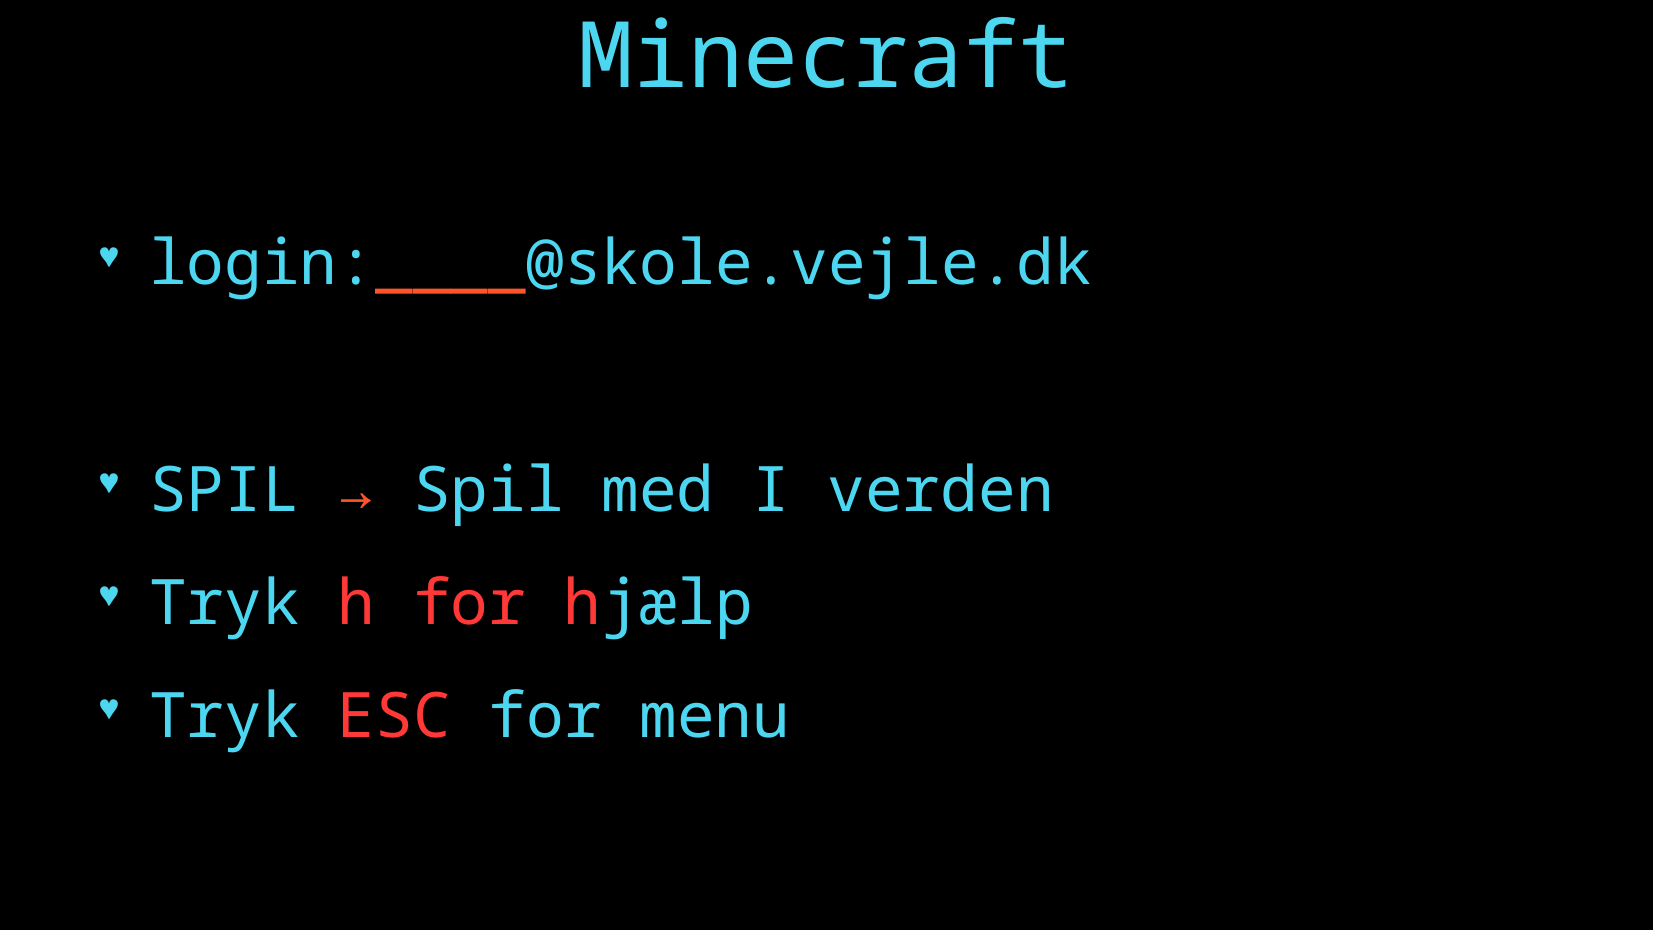

# Minecraft
login:____@skole.vejle.dk
SPIL → Spil med I verden
Tryk h for hjælp
Tryk ESC for menu